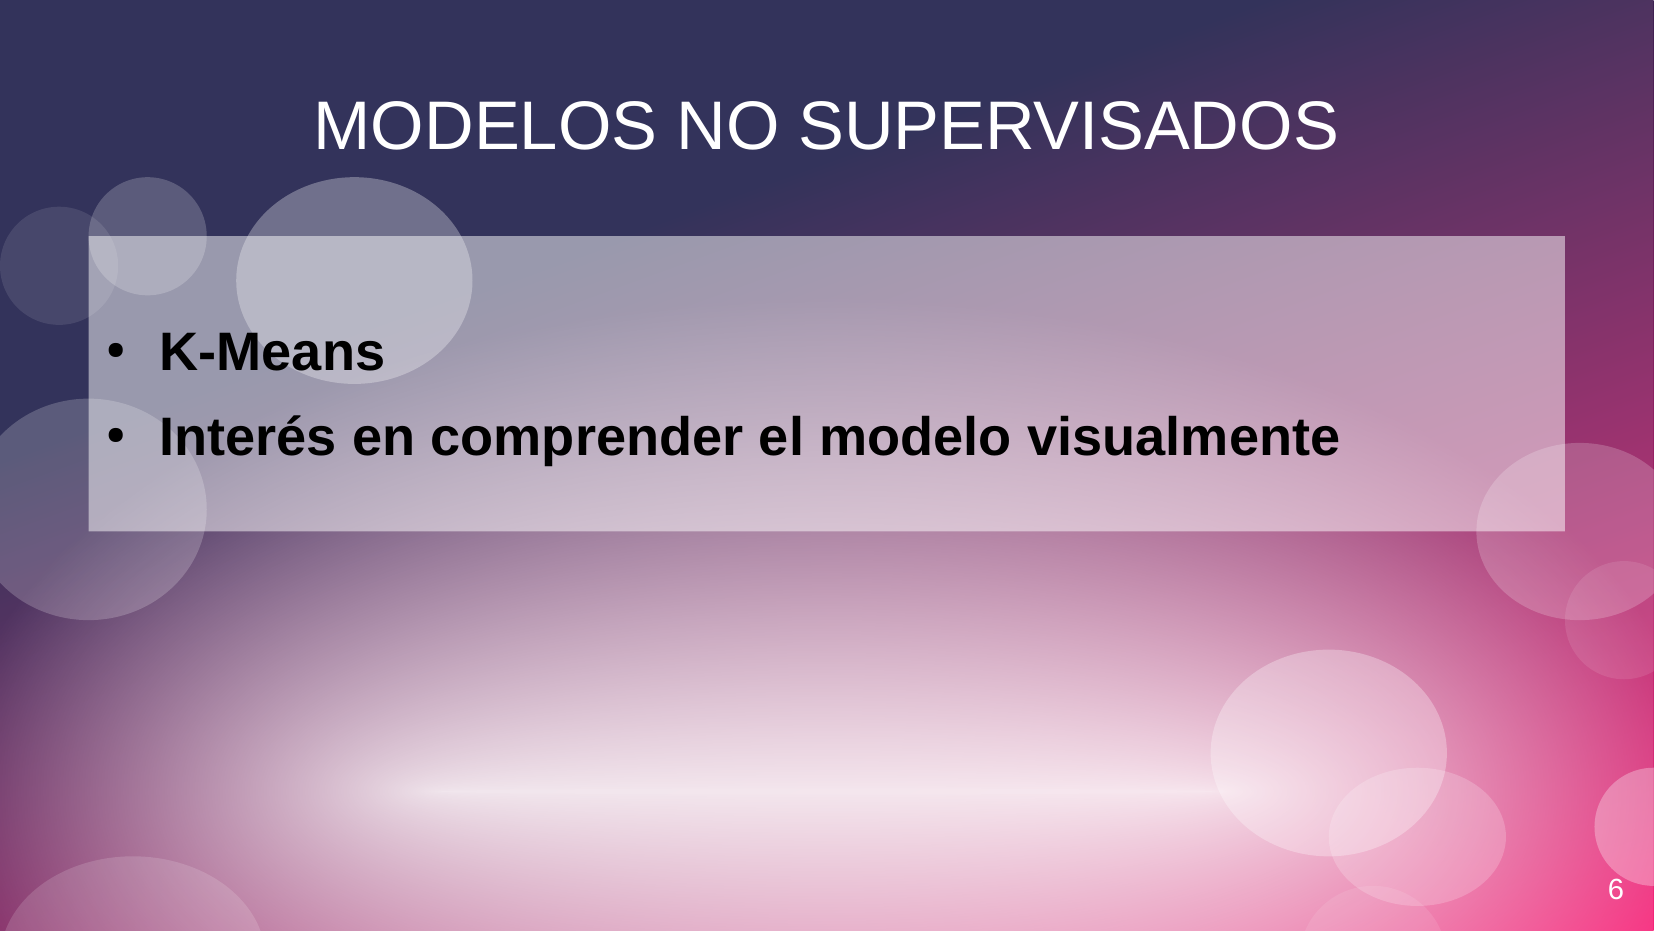

# MODELOS NO SUPERVISADOS
K-Means
Interés en comprender el modelo visualmente
6